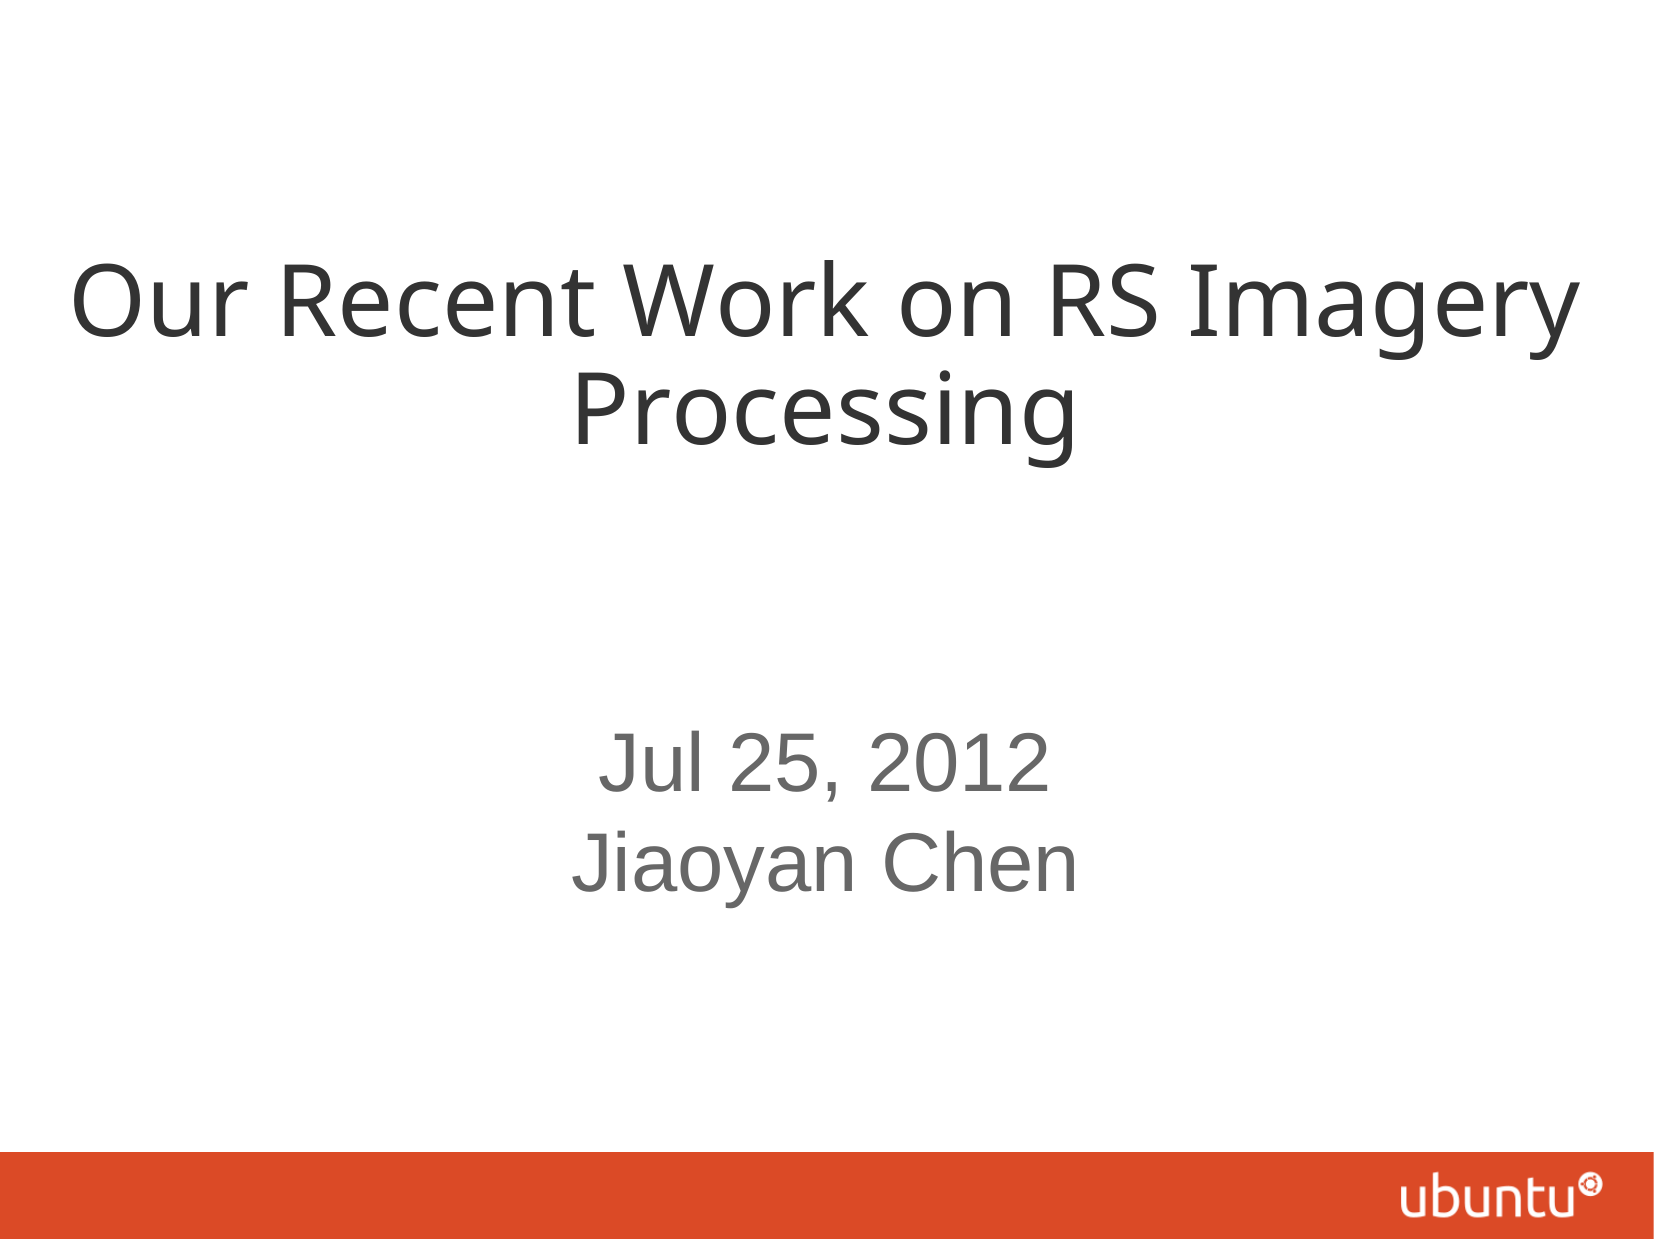

# Our Recent Work on RS Imagery Processing
Jul 25, 2012
Jiaoyan Chen